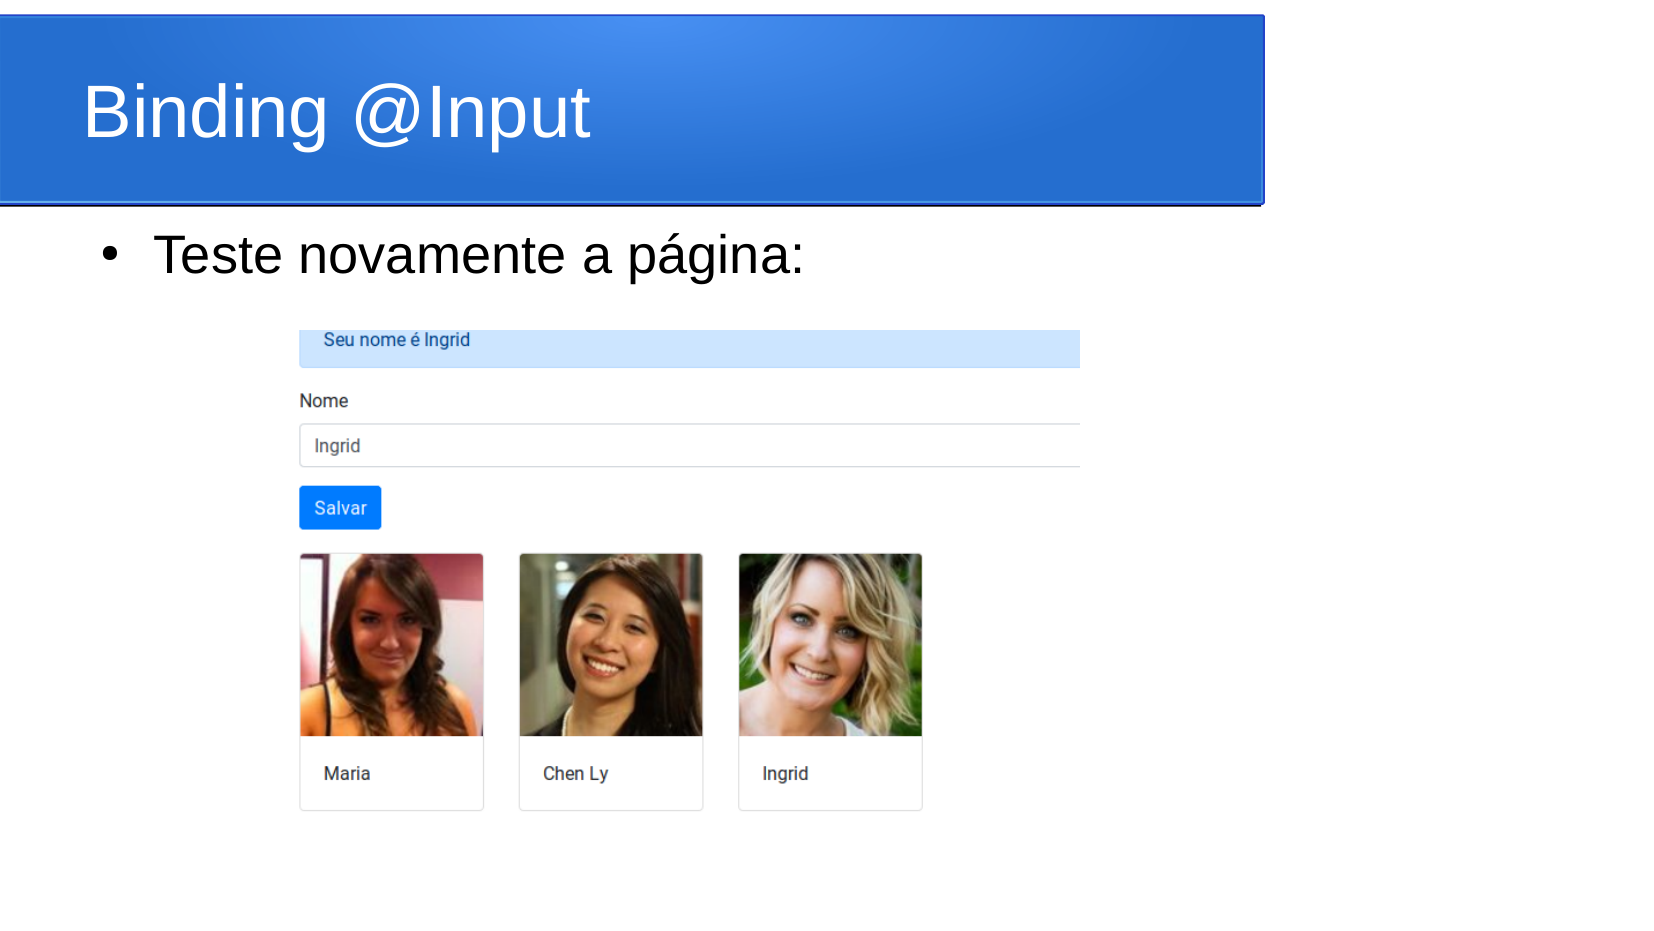

# Binding @Input
Teste novamente a página: